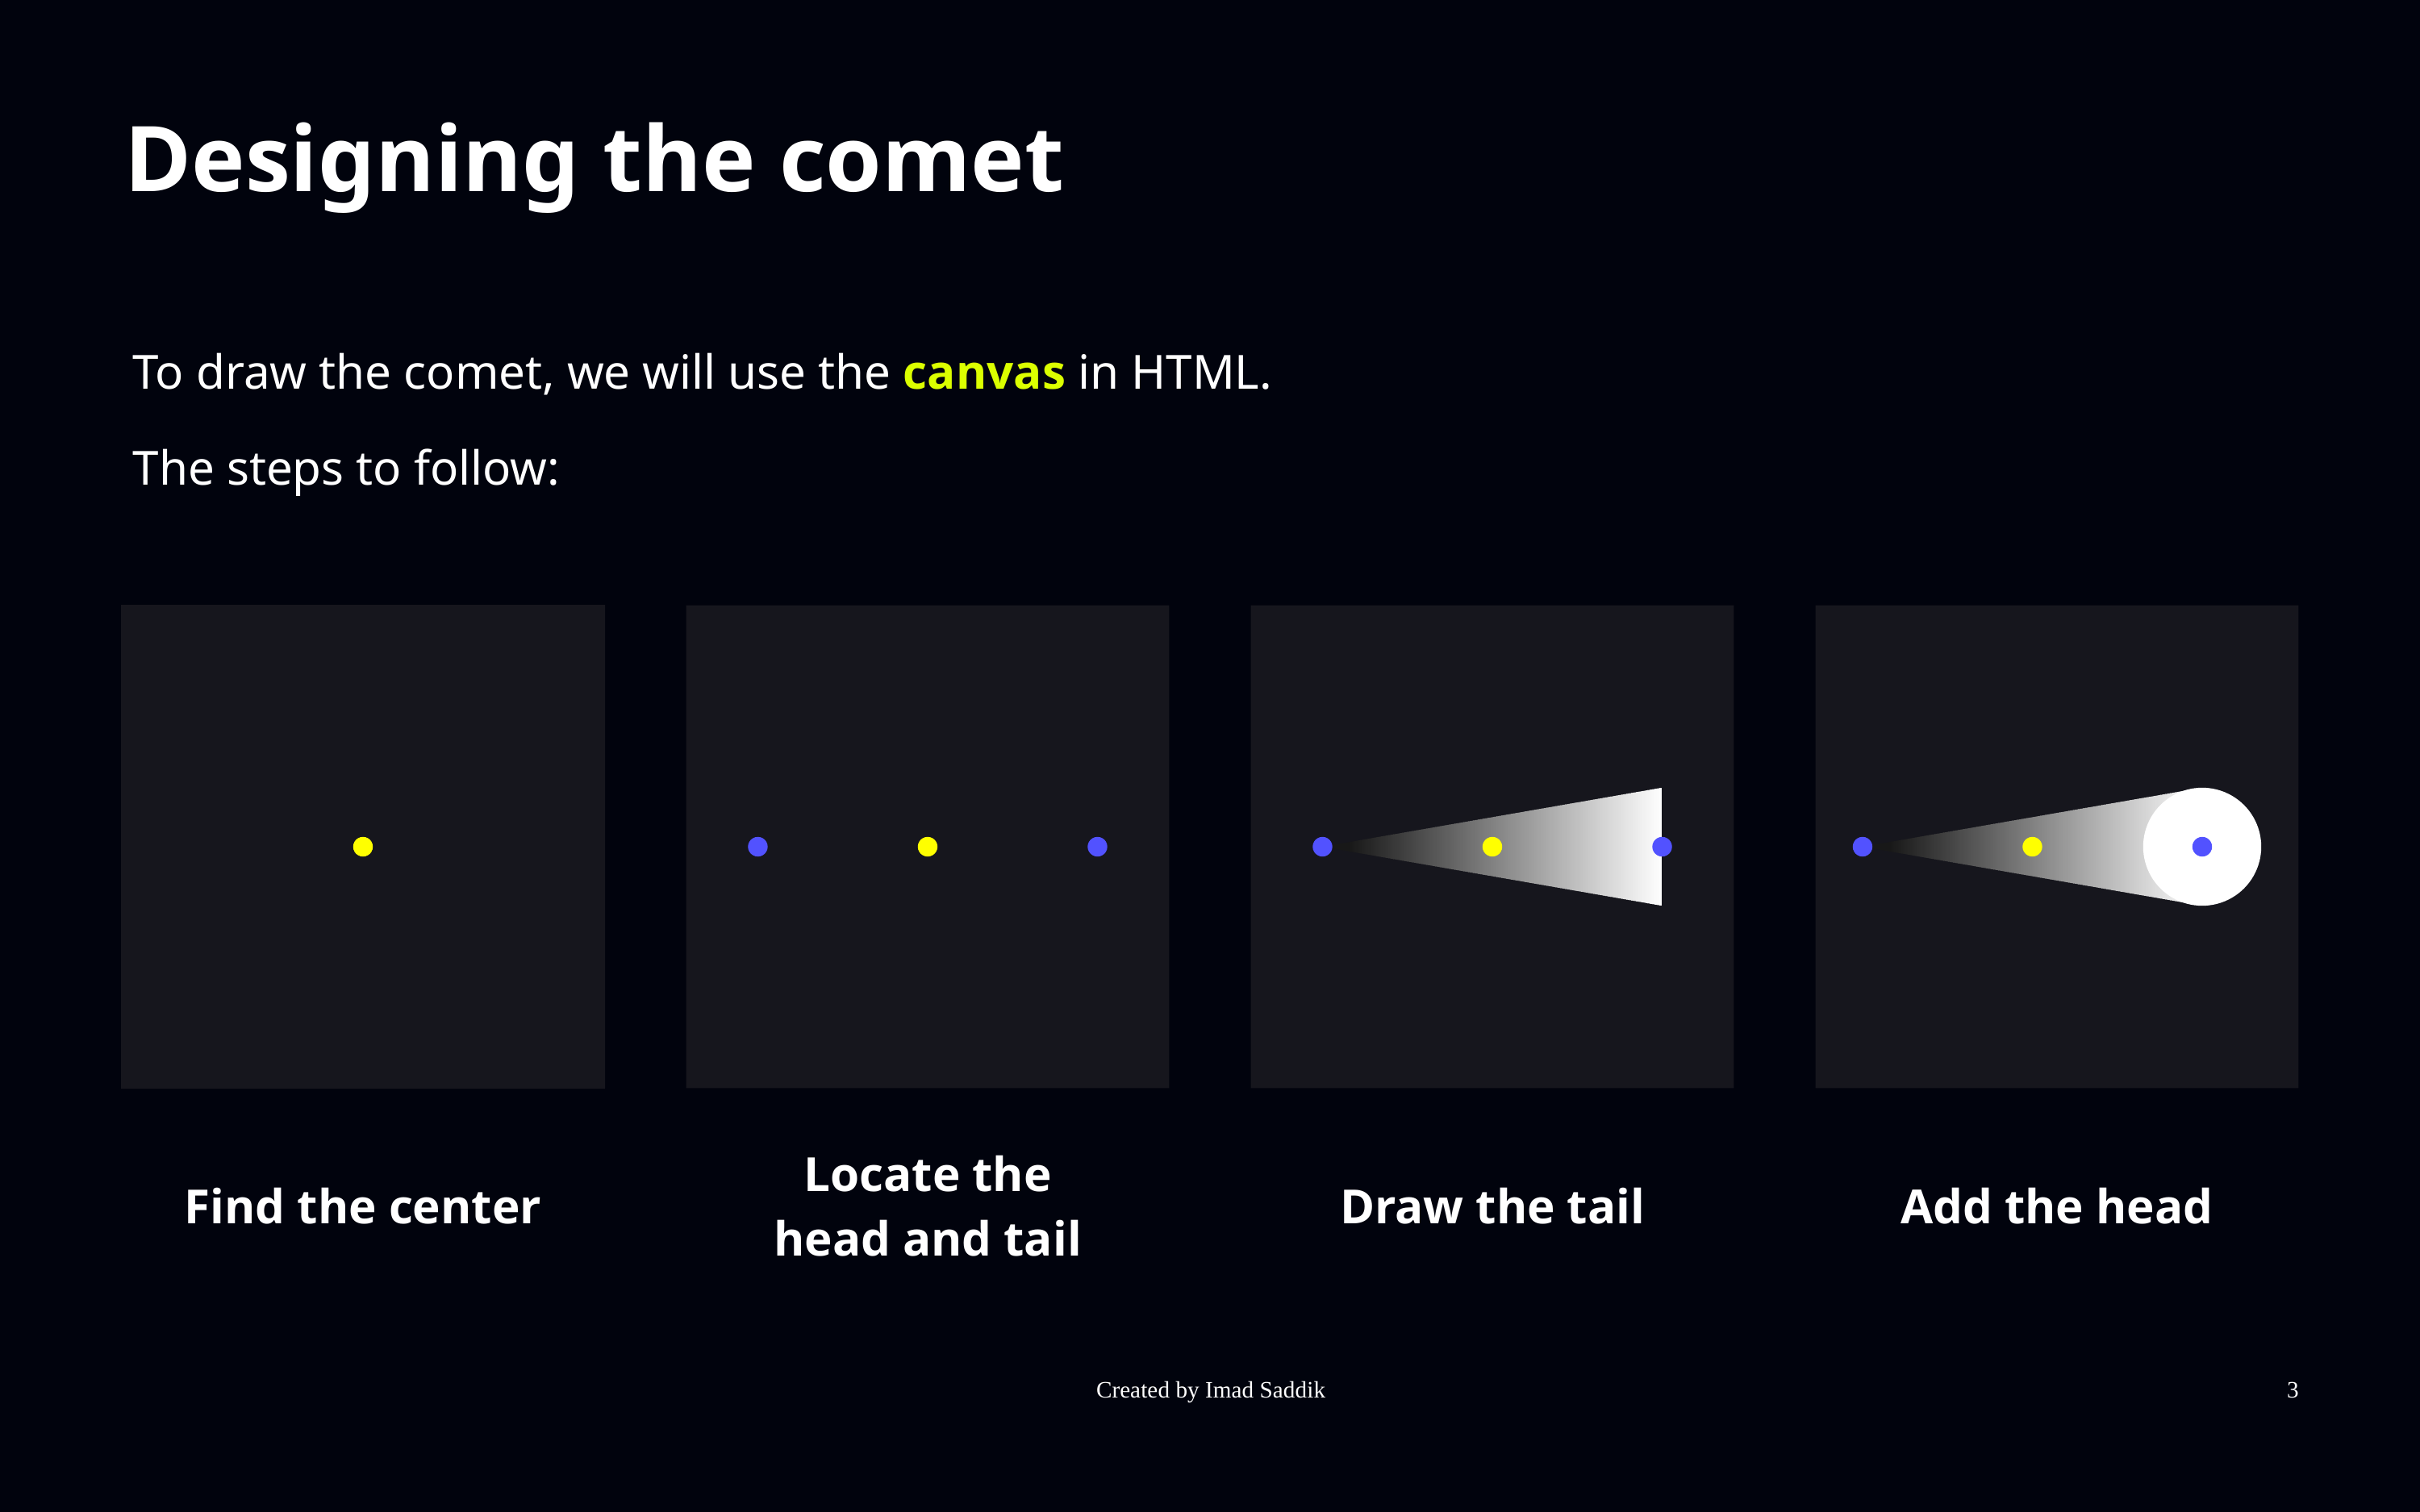

Designing the comet
To draw the comet, we will use the canvas in HTML.
The steps to follow:
Locate the head and tail
Find the center
Draw the tail
Add the head
Created by Imad Saddik
3